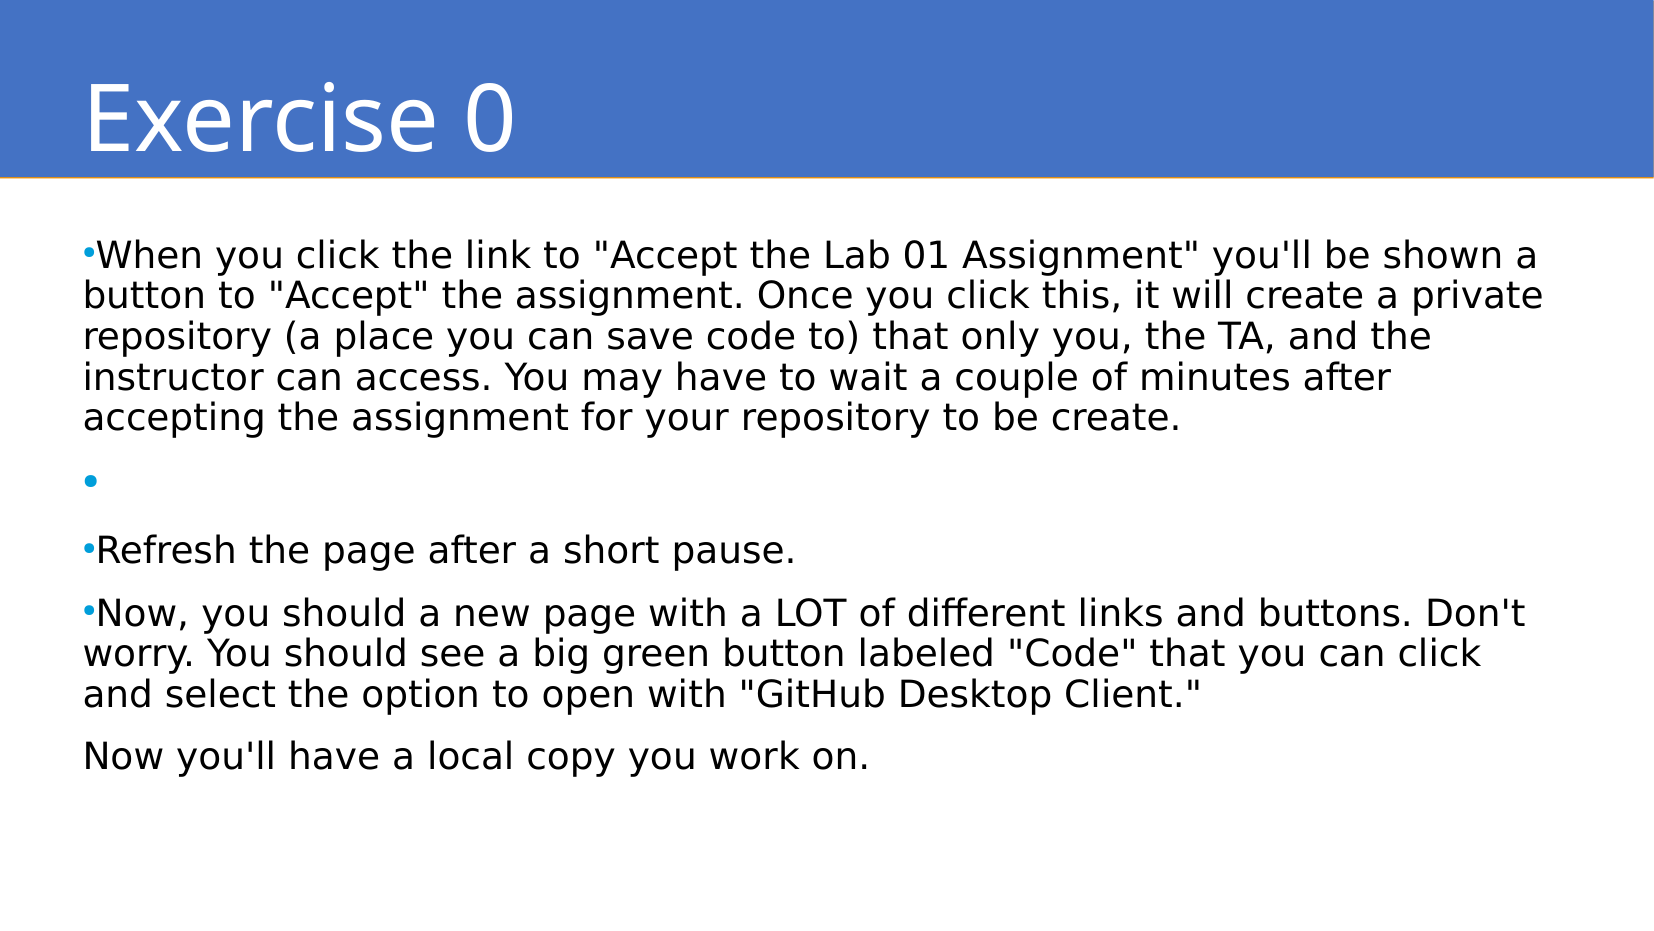

# Exercise 0
When you click the link to "Accept the Lab 01 Assignment" you'll be shown a button to "Accept" the assignment. Once you click this, it will create a private repository (a place you can save code to) that only you, the TA, and the instructor can access. You may have to wait a couple of minutes after accepting the assignment for your repository to be create.
Refresh the page after a short pause.
Now, you should a new page with a LOT of different links and buttons. Don't worry. You should see a big green button labeled "Code" that you can click and select the option to open with "GitHub Desktop Client."
Now you'll have a local copy you work on.